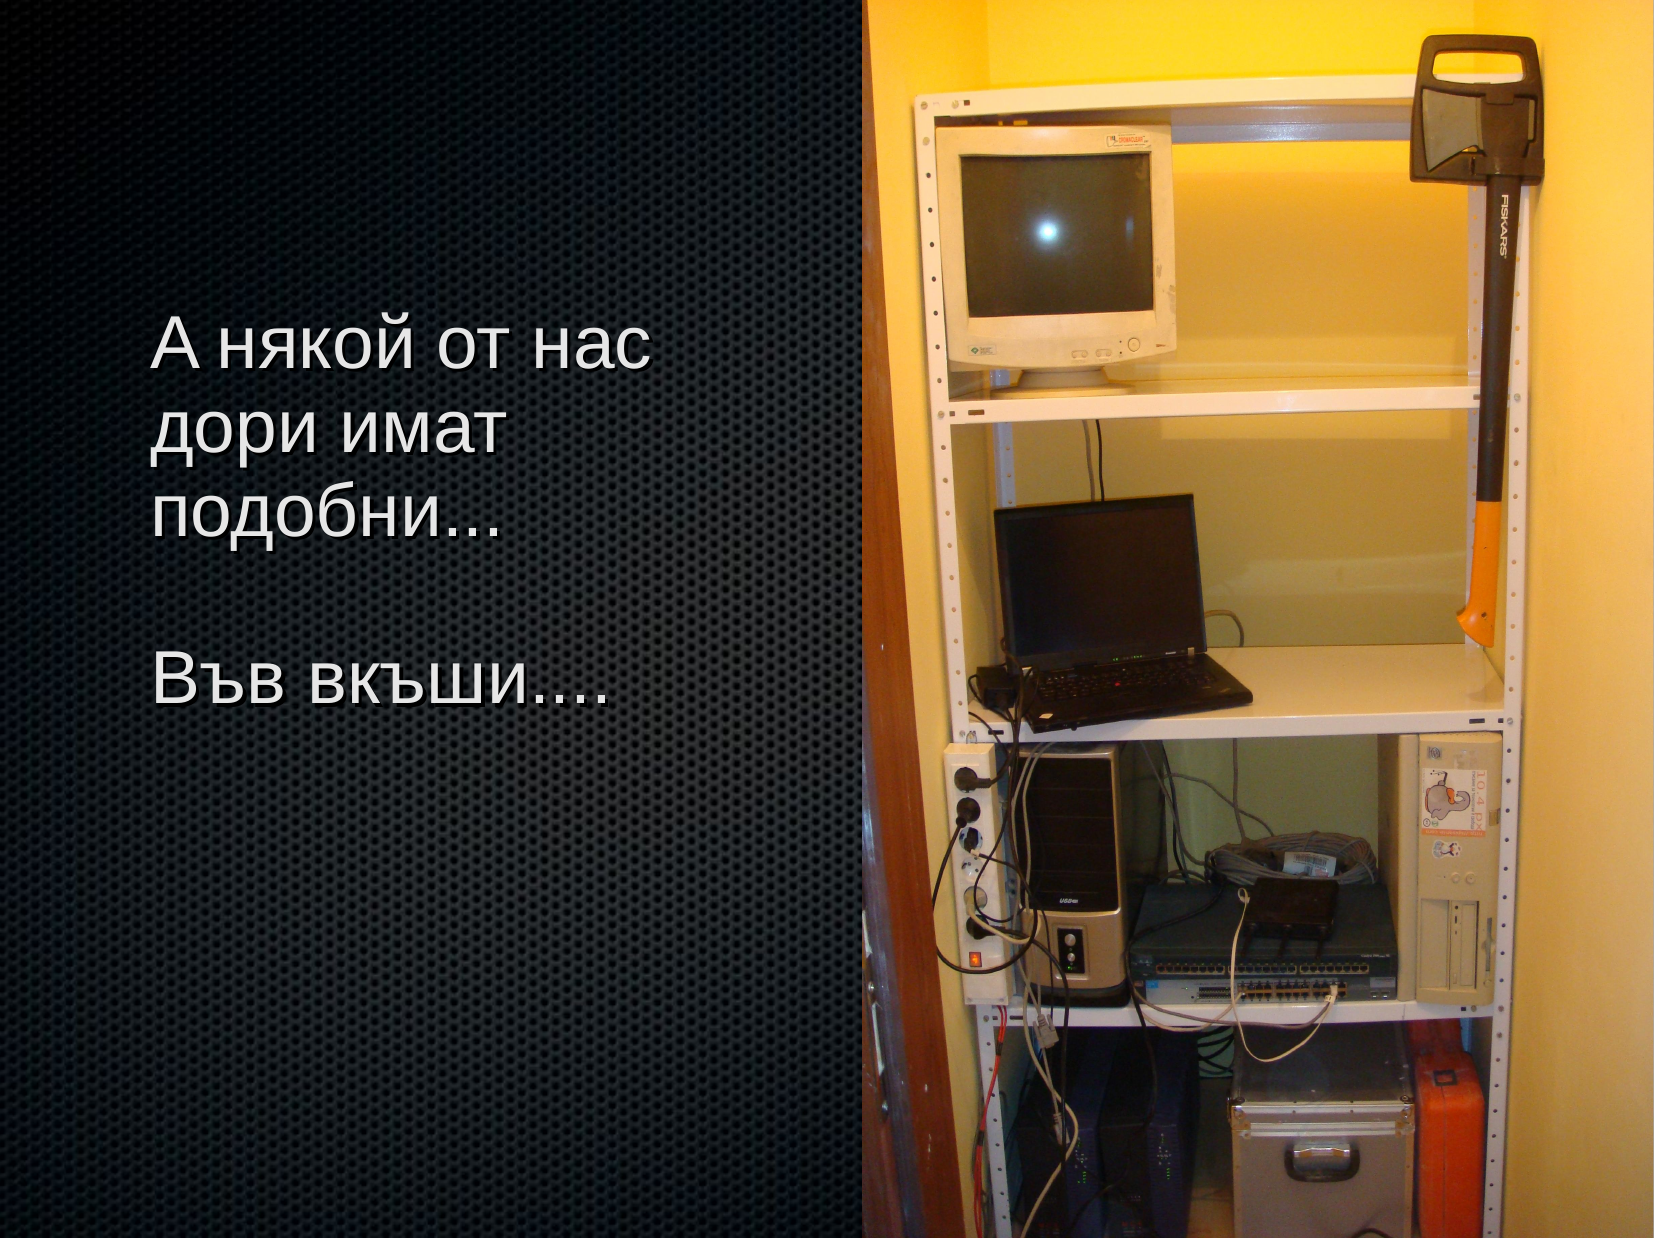

# A някой от нас дори имат подобни... Във вкъши....